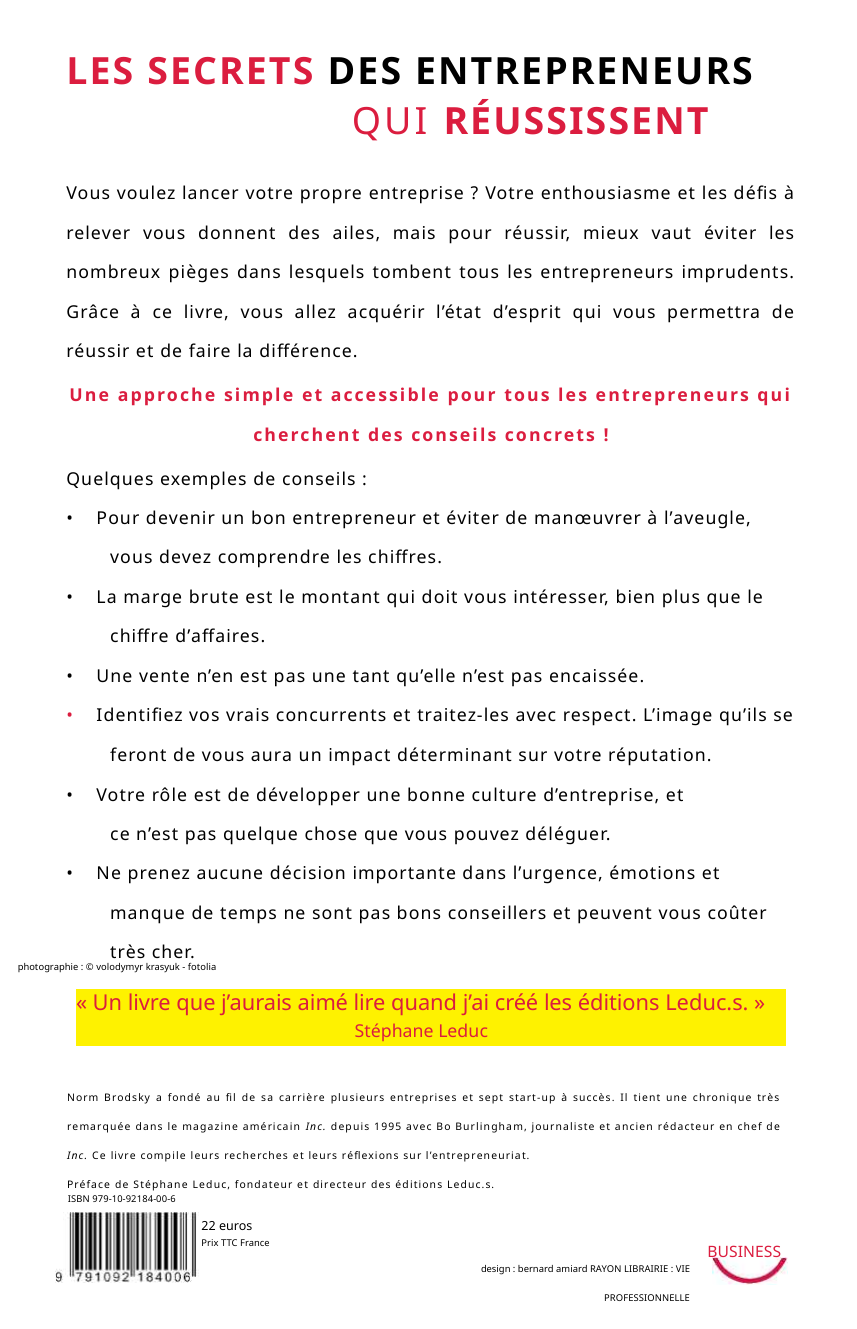

LES SECRETS DES ENTREPRENEURS
QUI RÉUSSISSENT
Vous voulez lancer votre propre entreprise ? Votre enthousiasme et les défis à relever vous donnent des ailes, mais pour réussir, mieux vaut éviter les nombreux pièges dans lesquels tombent tous les entrepreneurs imprudents. Grâce à ce livre, vous allez acquérir l’état d’esprit qui vous permettra de réussir et de faire la différence.
Une approche simple et accessible pour tous les entrepreneurs qui cherchent des conseils concrets !
Quelques exemples de conseils :
• Pour devenir un bon entrepreneur et éviter de manœuvrer à l’aveugle, vous devez comprendre les chiffres.
• La marge brute est le montant qui doit vous intéresser, bien plus que le chiffre d’affaires.
• Une vente n’en est pas une tant qu’elle n’est pas encaissée.
• Identifiez vos vrais concurrents et traitez-les avec respect. L’image qu’ils se feront de vous aura un impact déterminant sur votre réputation.
• Votre rôle est de développer une bonne culture d’entreprise, et ce n’est pas quelque chose que vous pouvez déléguer.
• Ne prenez aucune décision importante dans l’urgence, émotions et manque de temps ne sont pas bons conseillers et peuvent vous coûter très cher.
photographie : © volodymyr krasyuk - fotolia
« Un livre que j’aurais aimé lire quand j’ai créé les éditions Leduc.s. »
Stéphane Leduc
Norm Brodsky a fondé au fil de sa carrière plusieurs entreprises et sept start-up à succès. Il tient une chronique très remarquée dans le magazine américain Inc. depuis 1995 avec Bo Burlingham, journaliste et ancien rédacteur en chef de Inc. Ce livre compile leurs recherches et leurs réflexions sur l’entrepreneuriat.
Préface de Stéphane Leduc, fondateur et directeur des éditions Leduc.s.
ISBN 979-10-92184-00-6
22 euros
Prix TTC France
BUSINESS
design : bernard amiard RAYON LIBRAIRIE : VIE PROFESSIONNELLE